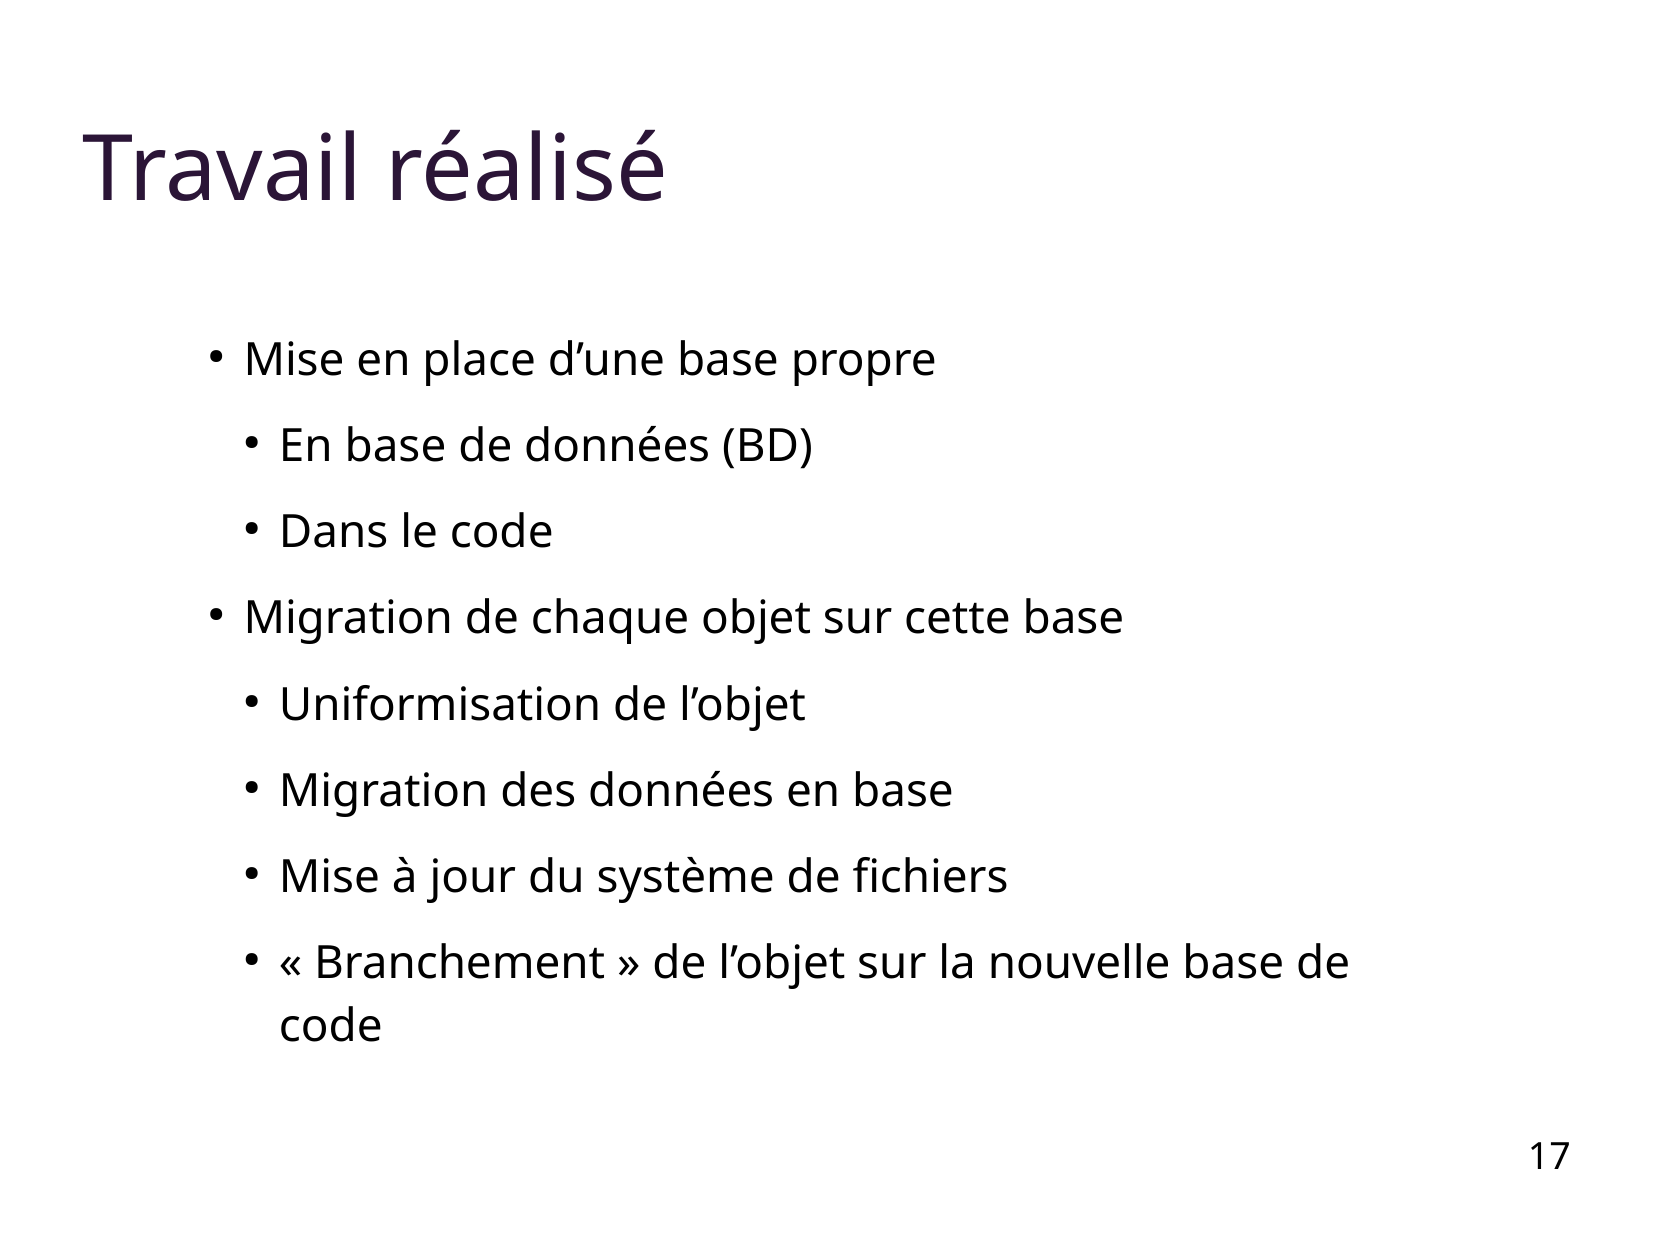

# Travail réalisé
Mise en place d’une base propre
En base de données (BD)
Dans le code
Migration de chaque objet sur cette base
Uniformisation de l’objet
Migration des données en base
Mise à jour du système de fichiers
« Branchement » de l’objet sur la nouvelle base de code
17